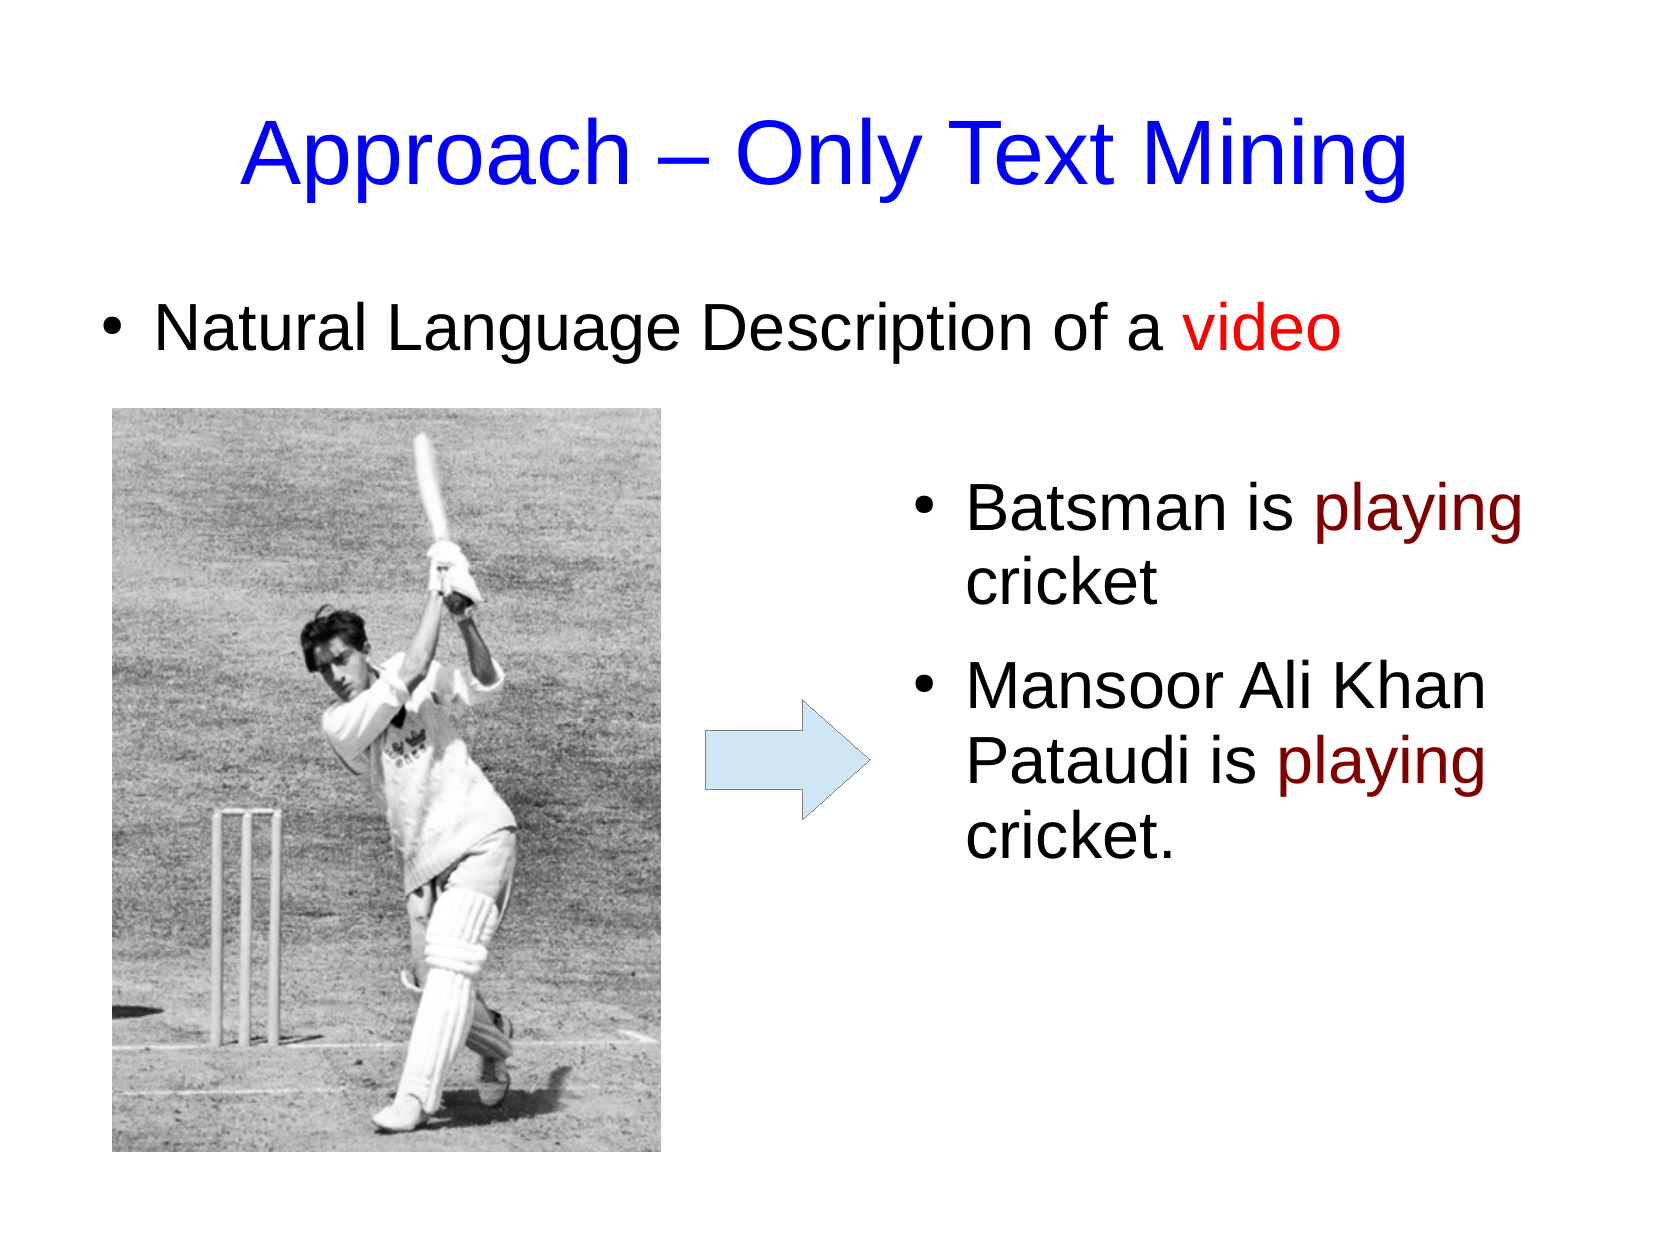

# Approach – Only Text Mining
Natural Language Description of a video
Batsman is playing cricket
Mansoor Ali Khan Pataudi is playing cricket.